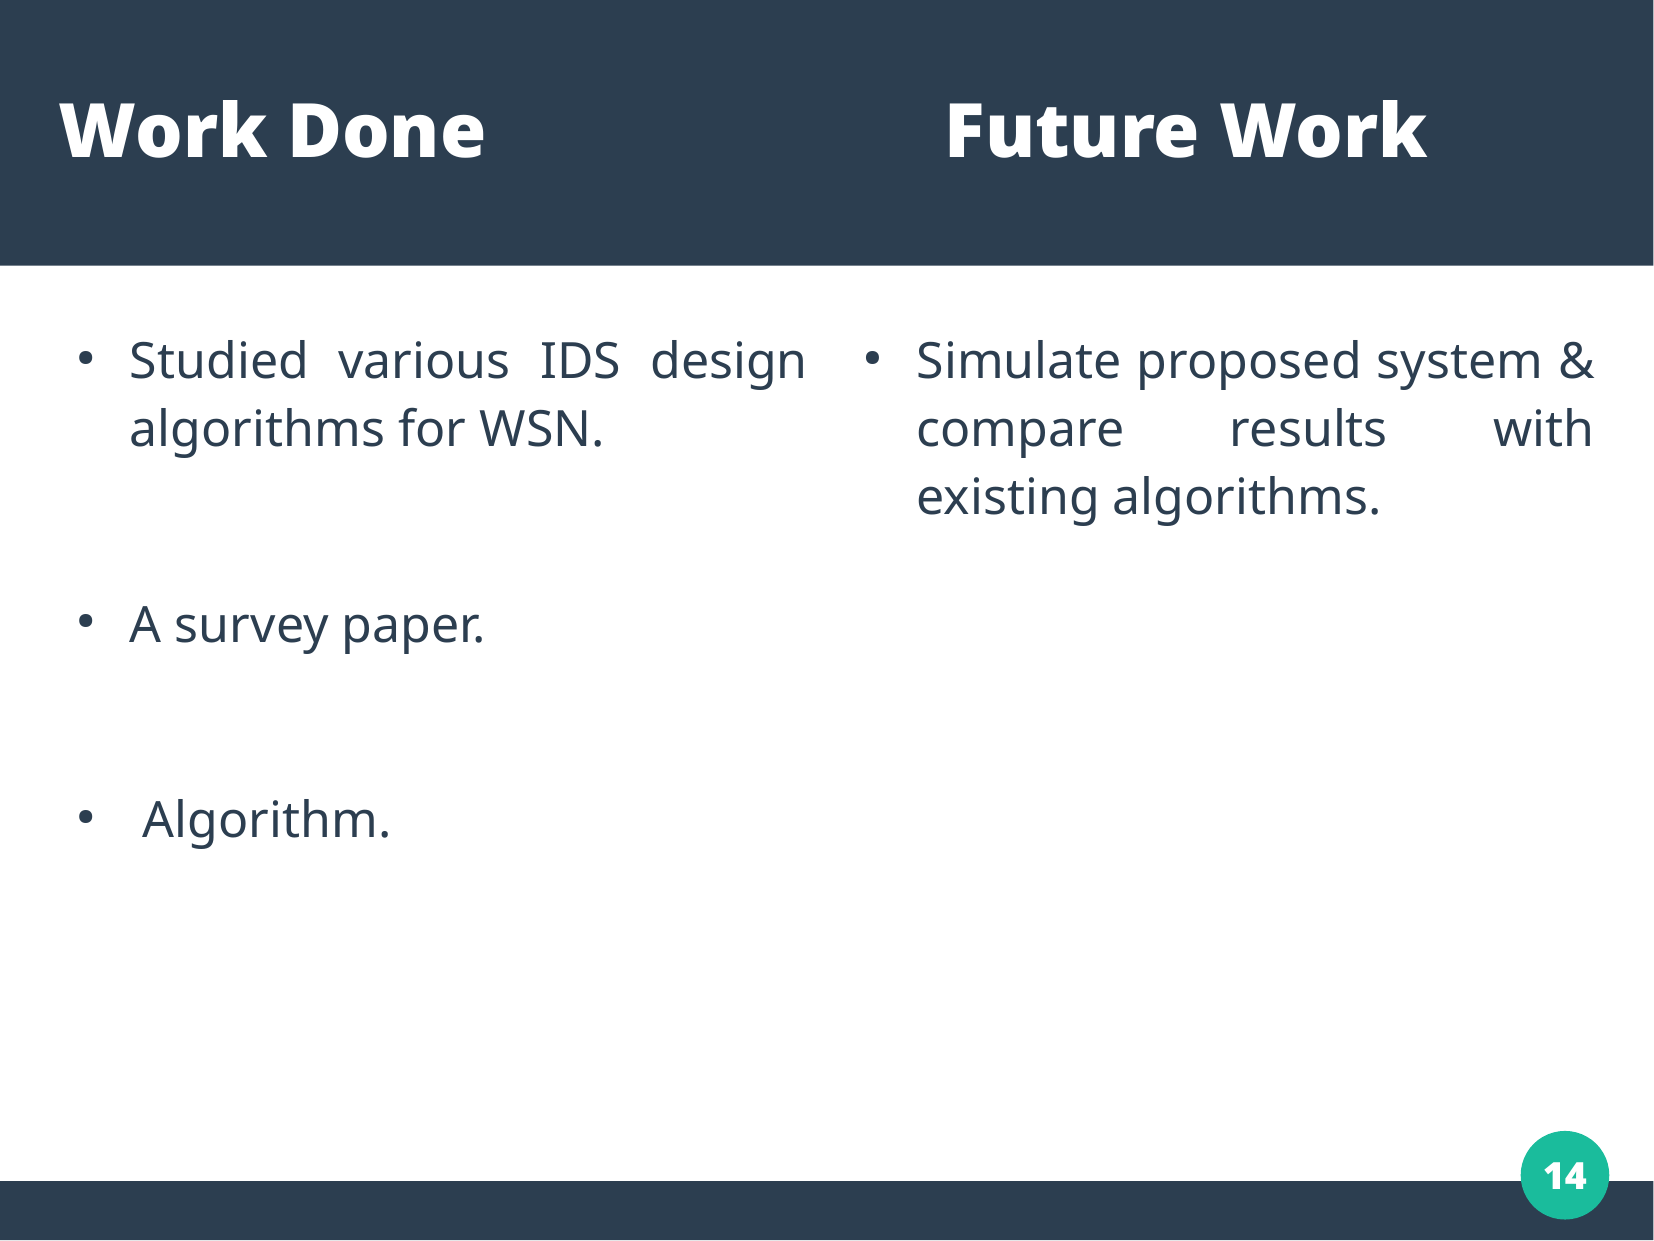

# Work Done 					 	Future Work
Studied various IDS design algorithms for WSN.
A survey paper.
 Algorithm.
Simulate proposed system & compare results with existing algorithms.
14